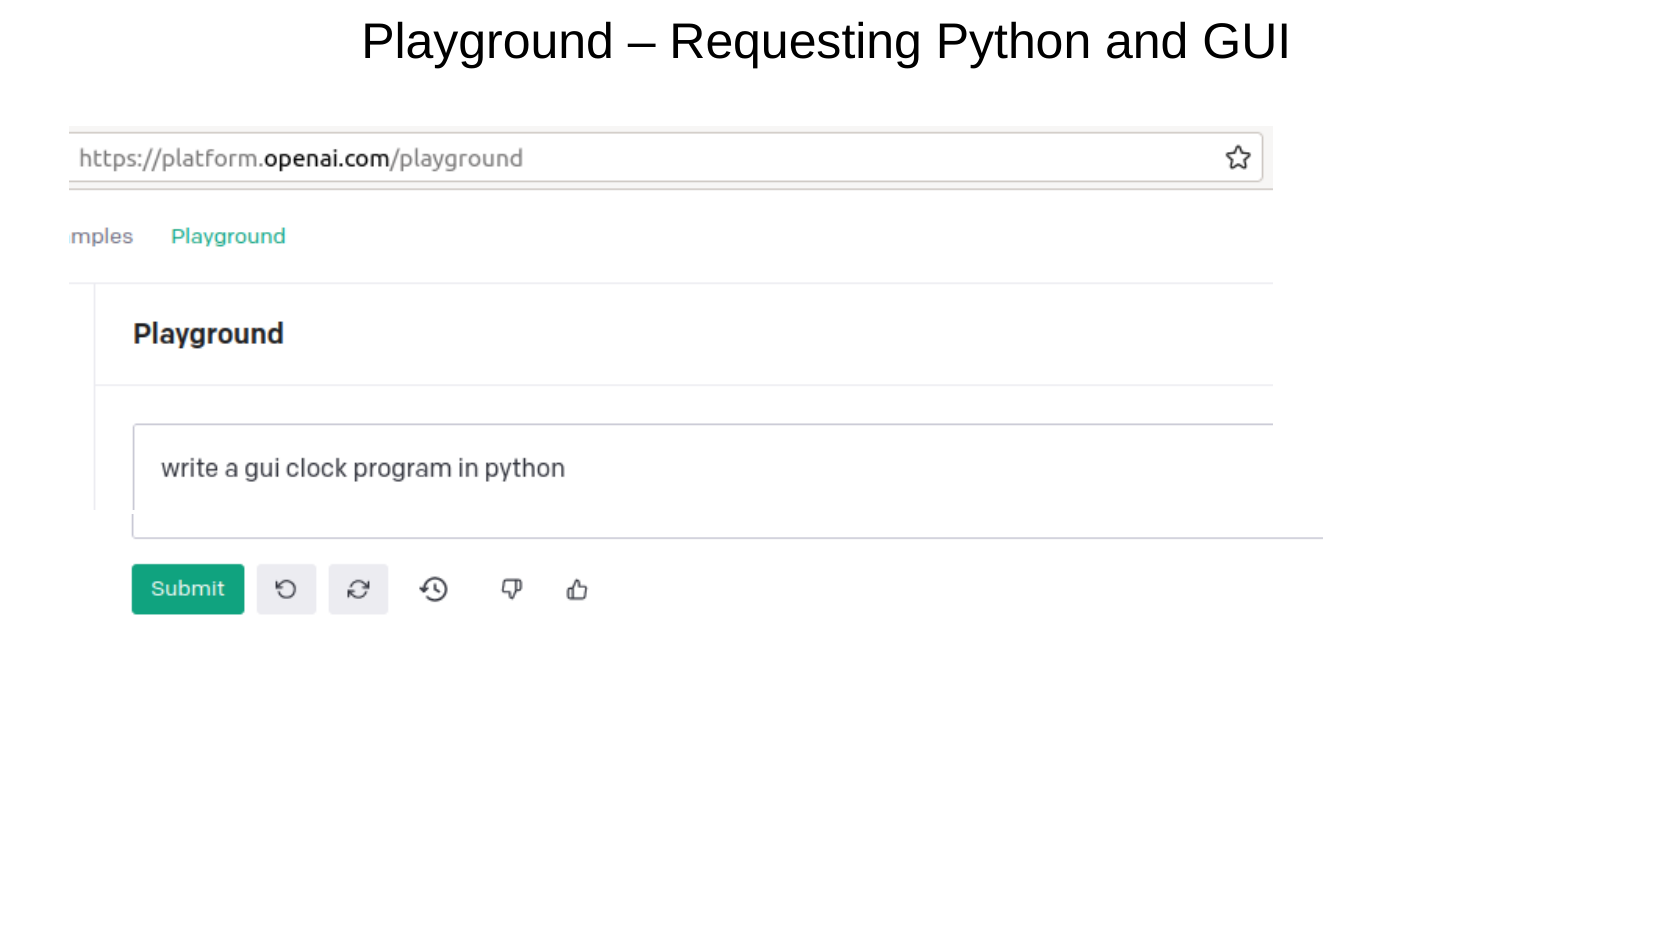

# Playground – Requesting Python and GUI